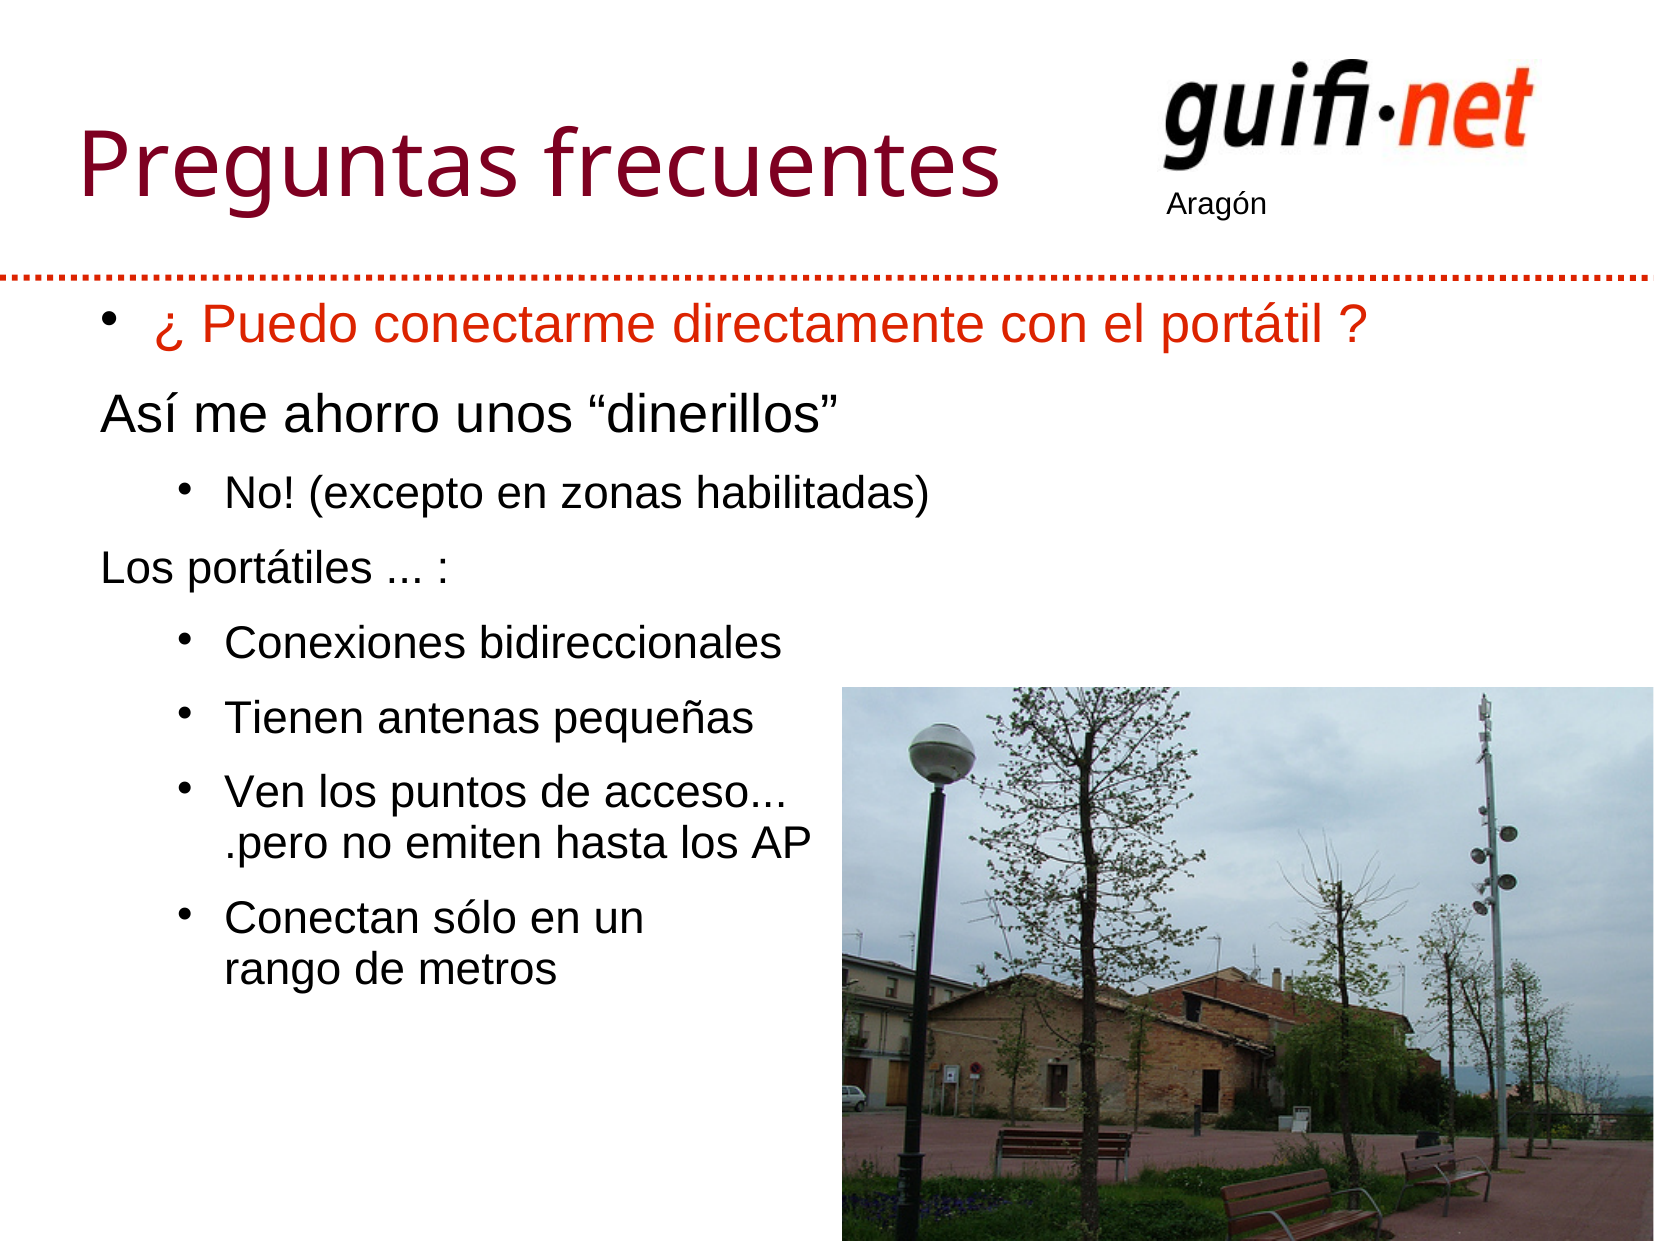

# Preguntas frecuentes
¿ Puedo conectarme directamente con el portátil ?
Así me ahorro unos “dinerillos”
No! (excepto en zonas habilitadas)
Los portátiles ... :
Conexiones bidireccionales
Tienen antenas pequeñas
Ven los puntos de acceso...
.pero no emiten hasta los AP
Conectan sólo en un
rango de metros